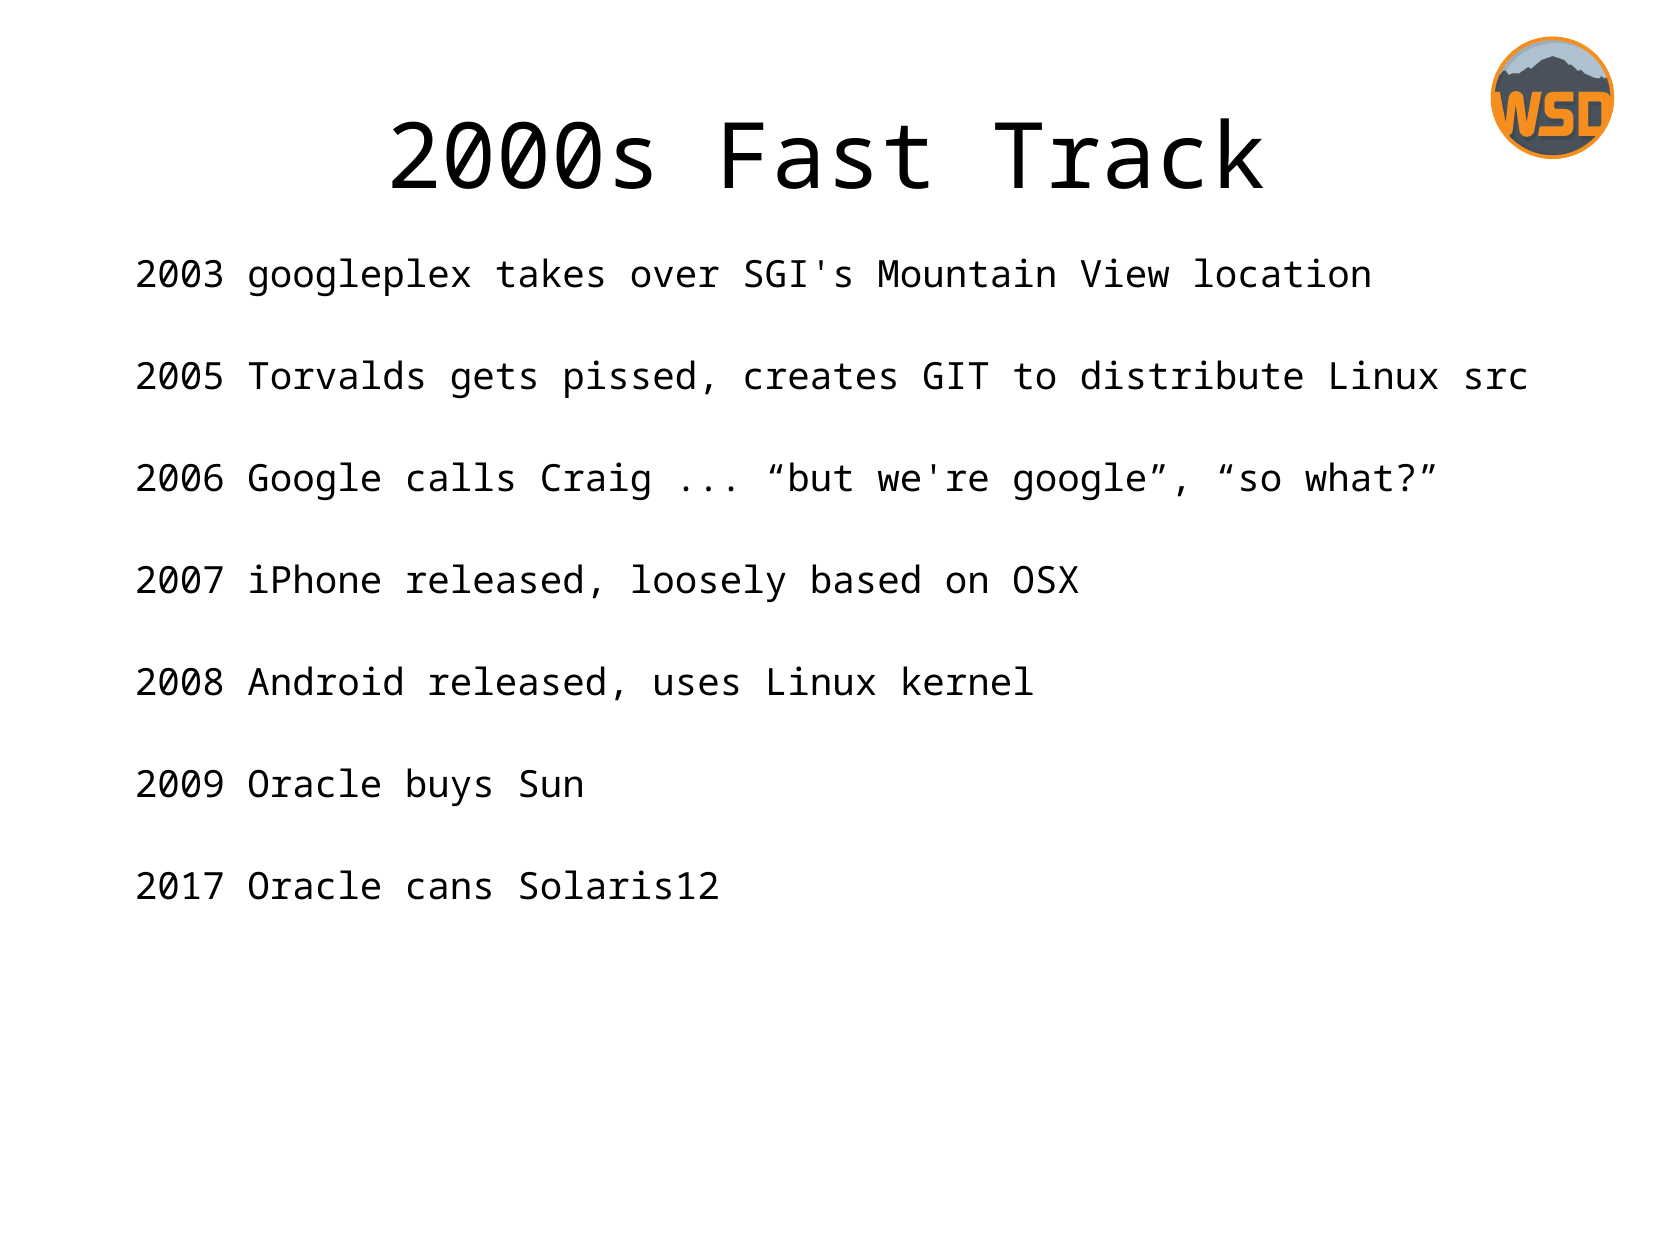

# 2000s Fast Track
2003 googleplex takes over SGI's Mountain View location
2005 Torvalds gets pissed, creates GIT to distribute Linux src
2006 Google calls Craig ... “but we're google”, “so what?”
2007 iPhone released, loosely based on OSX
2008 Android released, uses Linux kernel
2009 Oracle buys Sun
2017 Oracle cans Solaris12